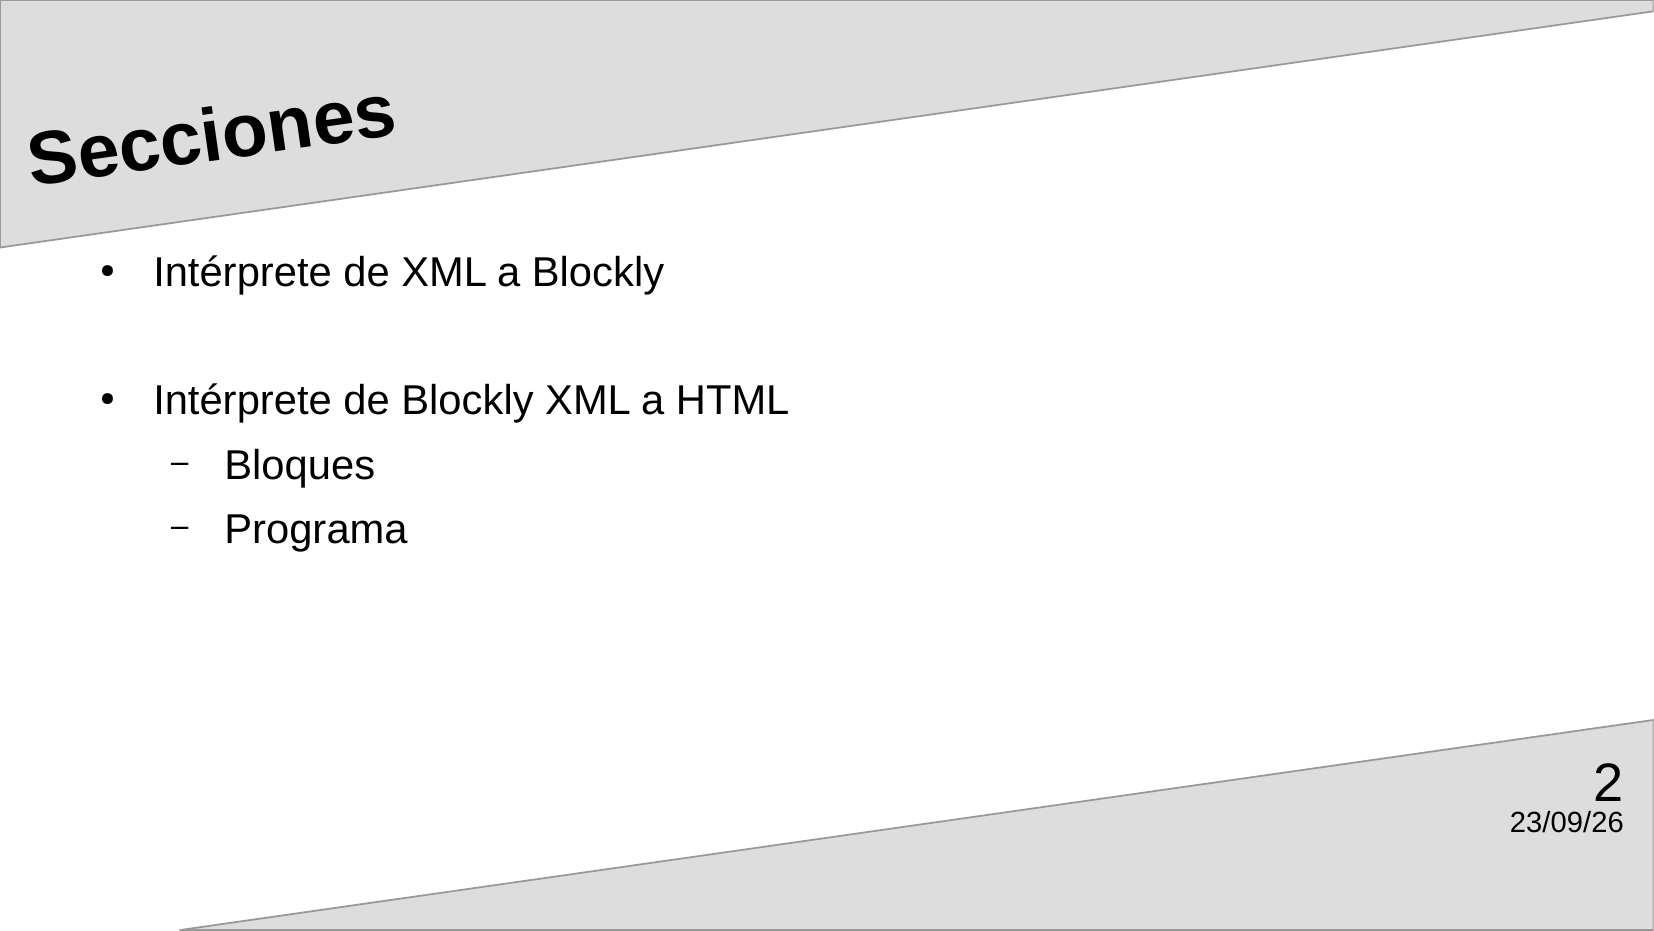

# Secciones
Intérprete de XML a Blockly
Intérprete de Blockly XML a HTML
Bloques
Programa
2